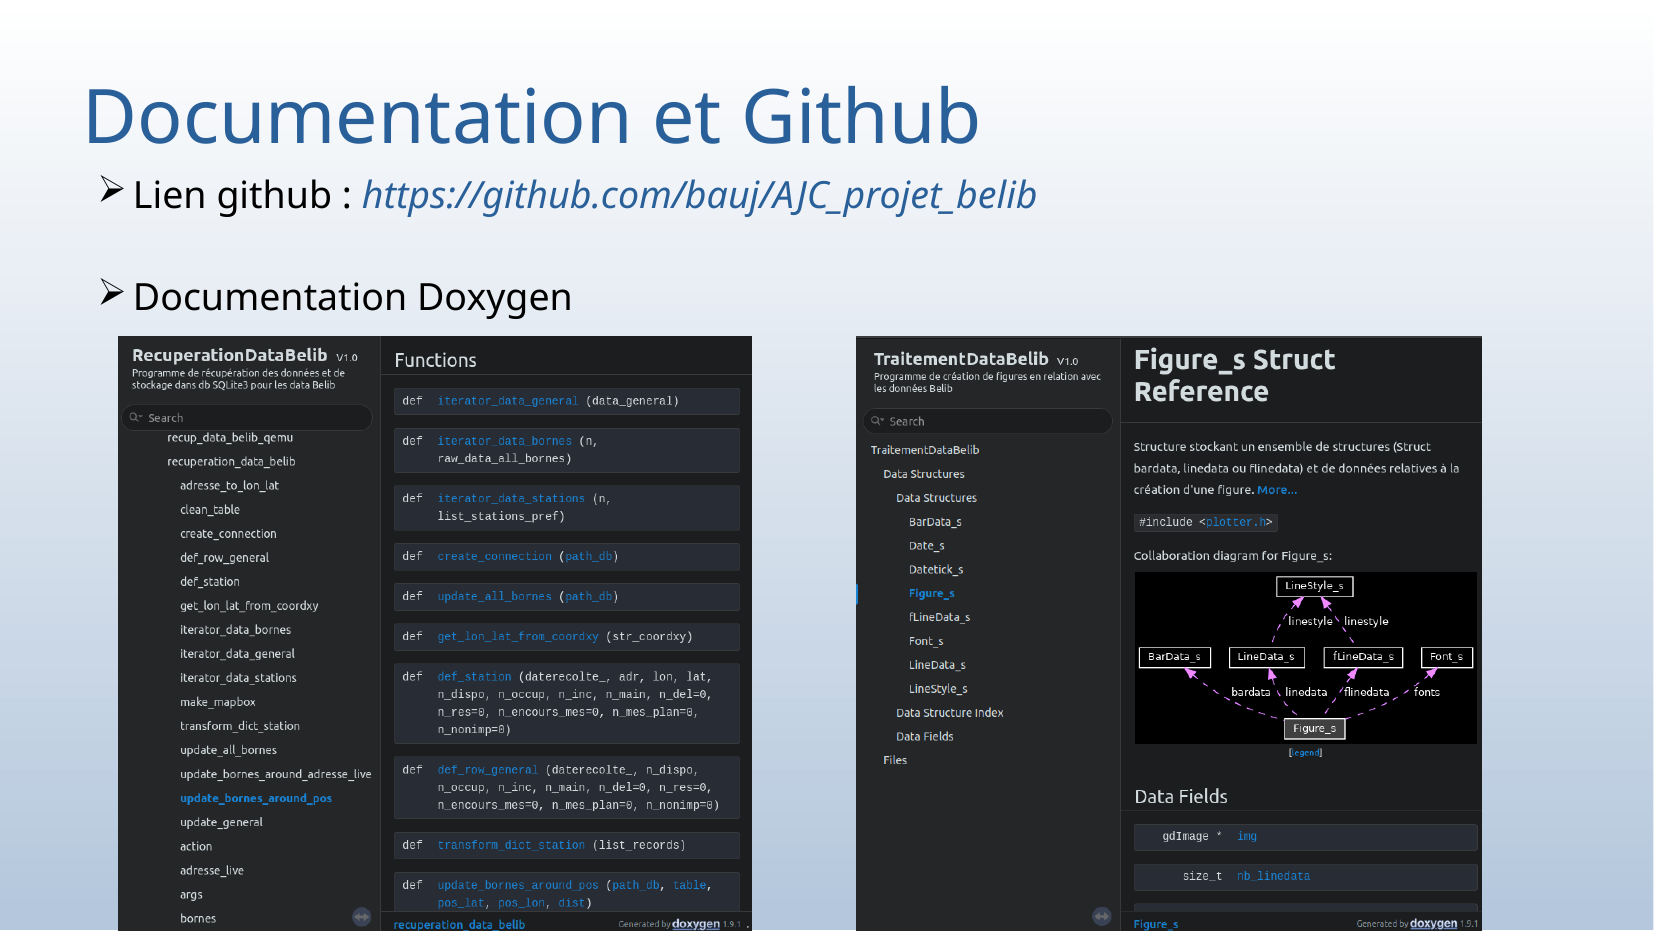

# Documentation et Github
Lien github : https://github.com/bauj/AJC_projet_belib
Documentation Doxygen